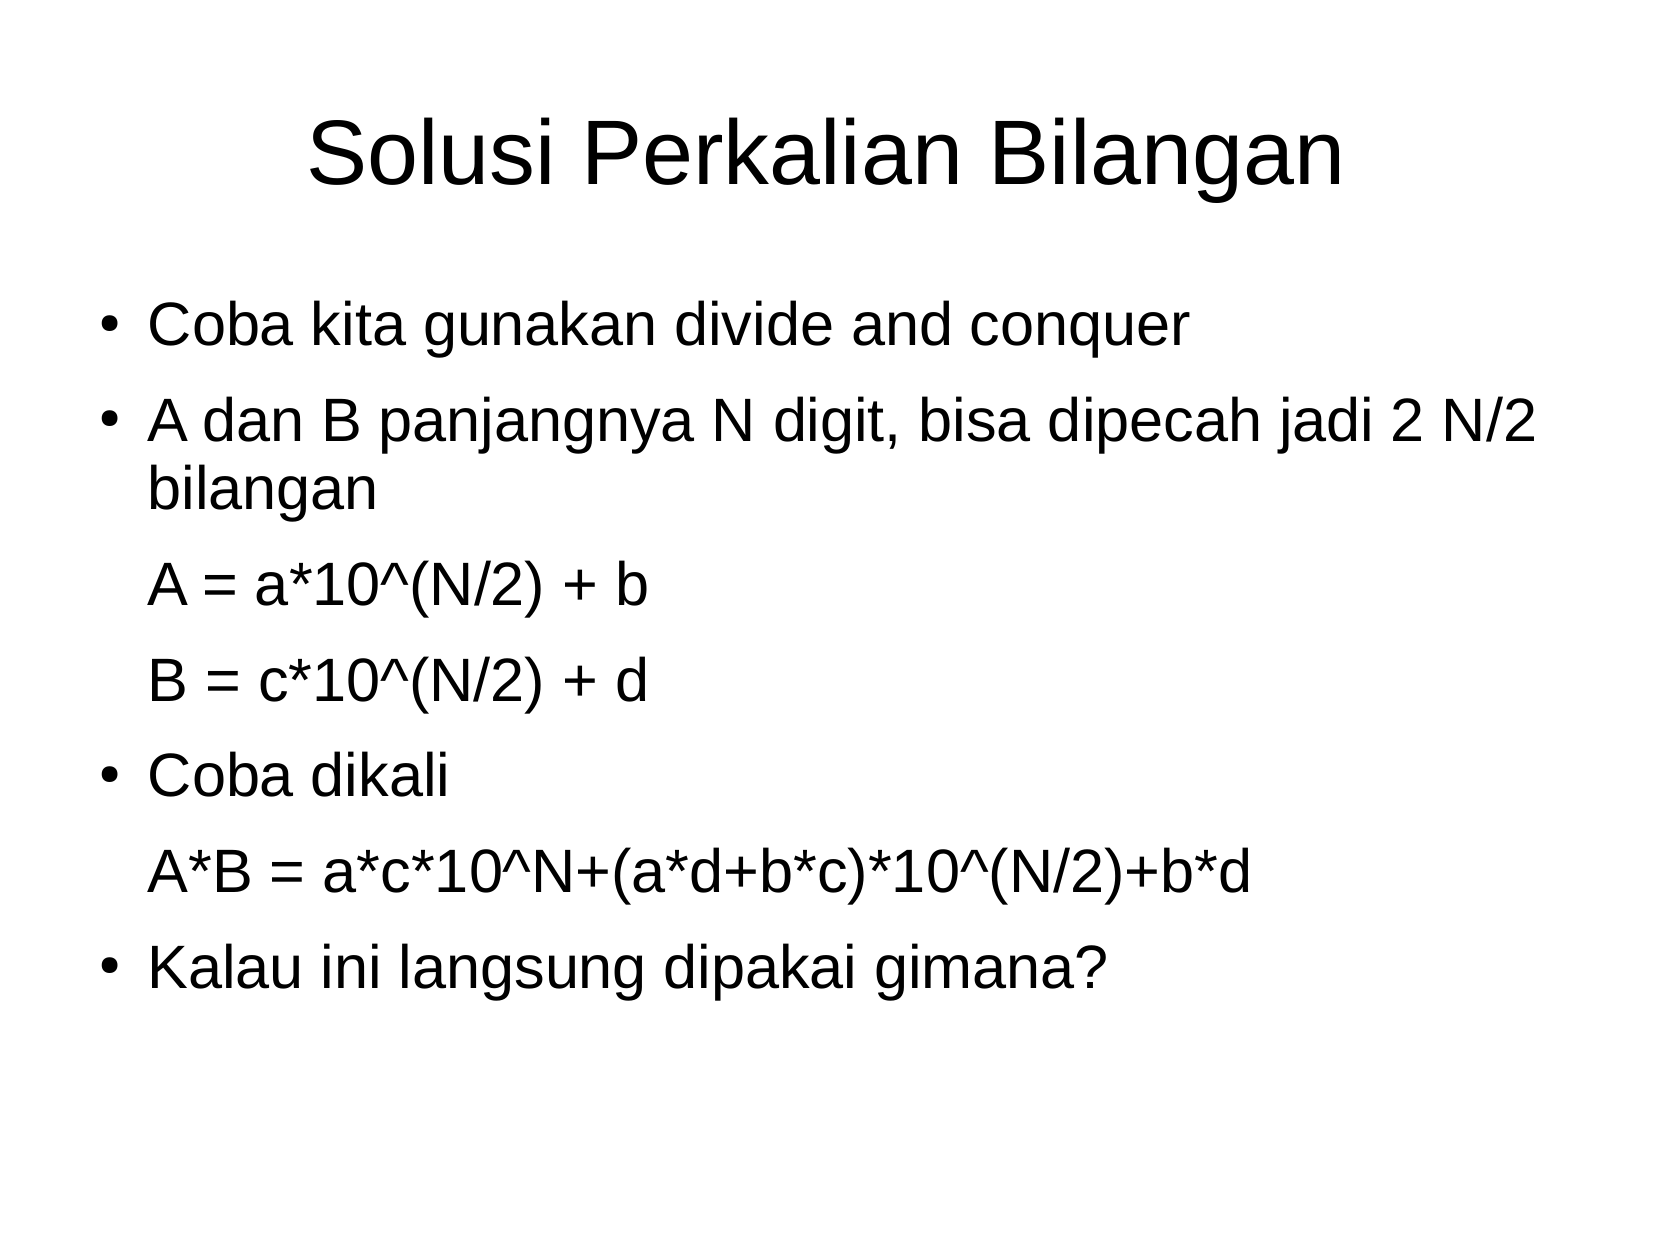

# Solusi Perkalian Bilangan
Coba kita gunakan divide and conquer
A dan B panjangnya N digit, bisa dipecah jadi 2 N/2 bilangan
A = a*10^(N/2) + b
B = c*10^(N/2) + d
Coba dikali
A*B = a*c*10^N+(a*d+b*c)*10^(N/2)+b*d
Kalau ini langsung dipakai gimana?